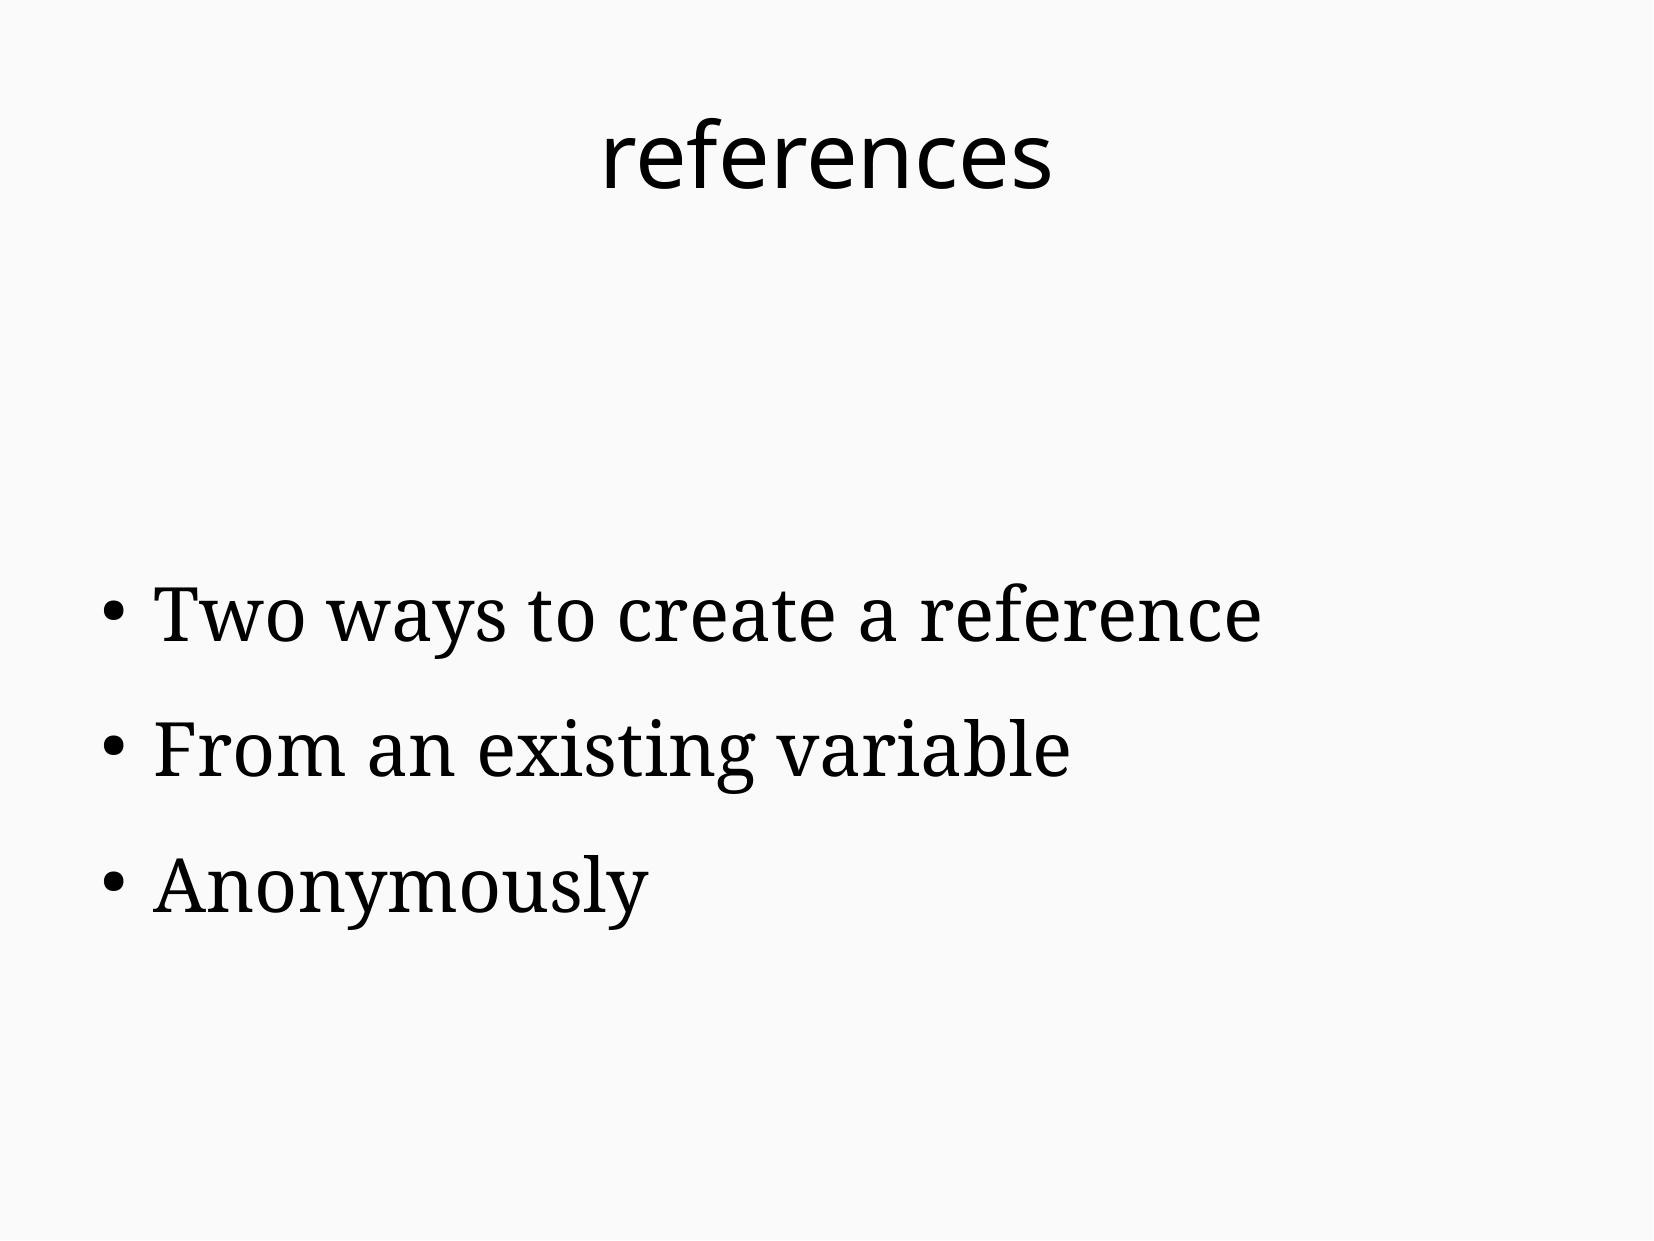

# references
Two ways to create a reference
From an existing variable
Anonymously